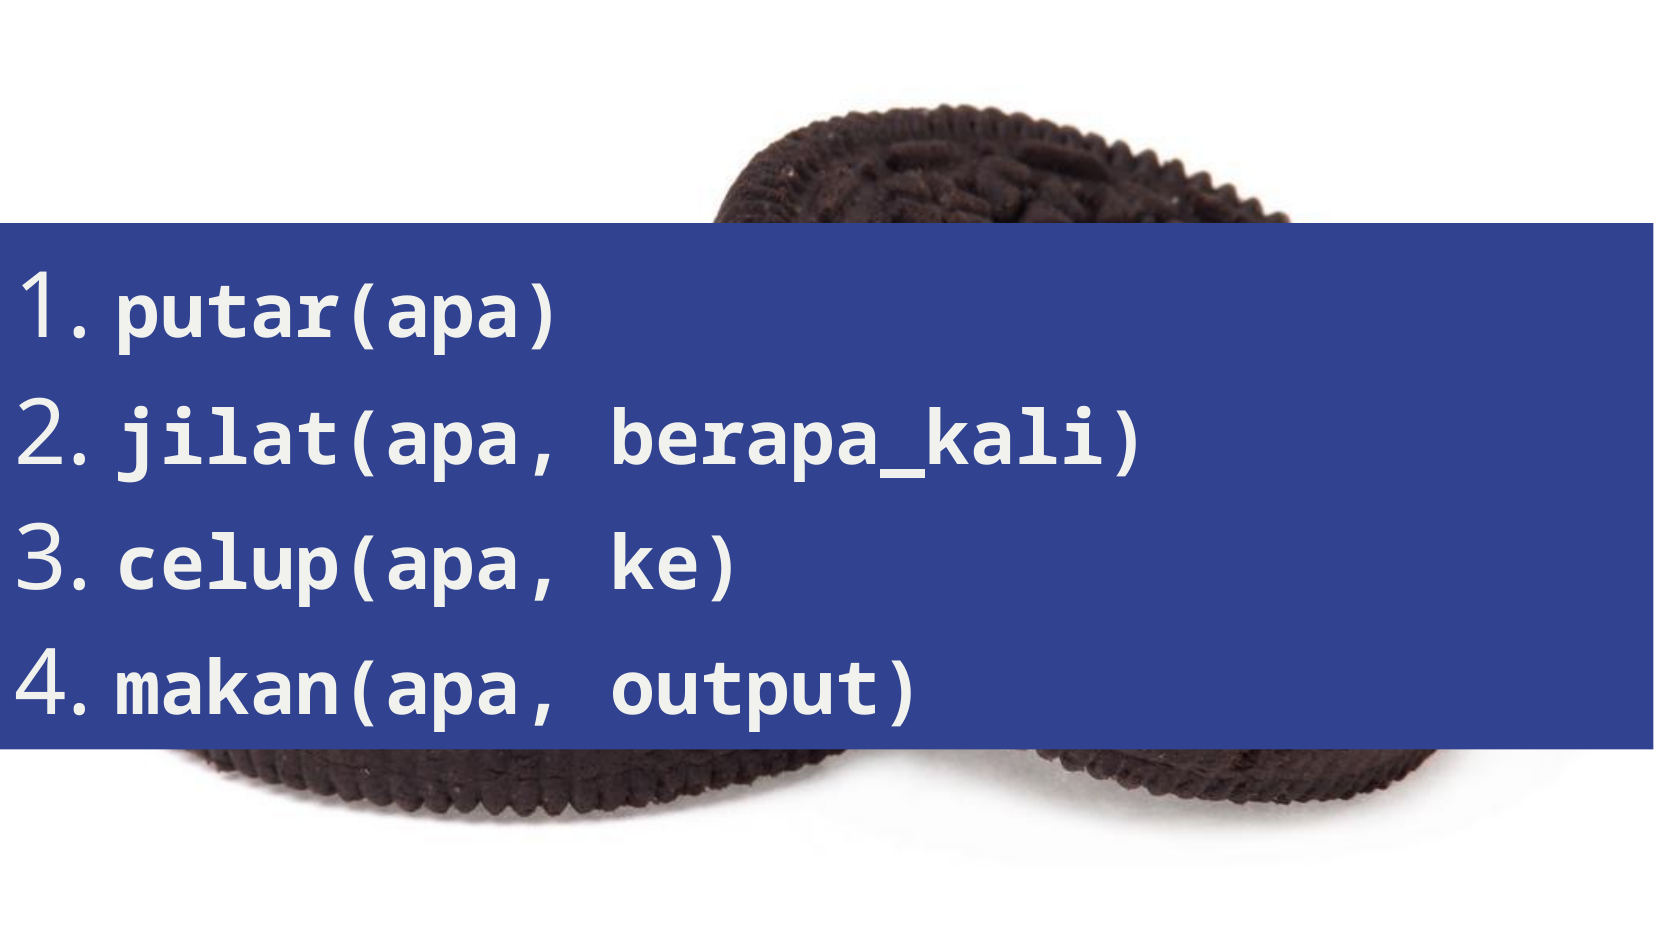

1. putar(apa)
2. jilat(apa, berapa_kali)
3. celup(apa, ke)
4. makan(apa, output)